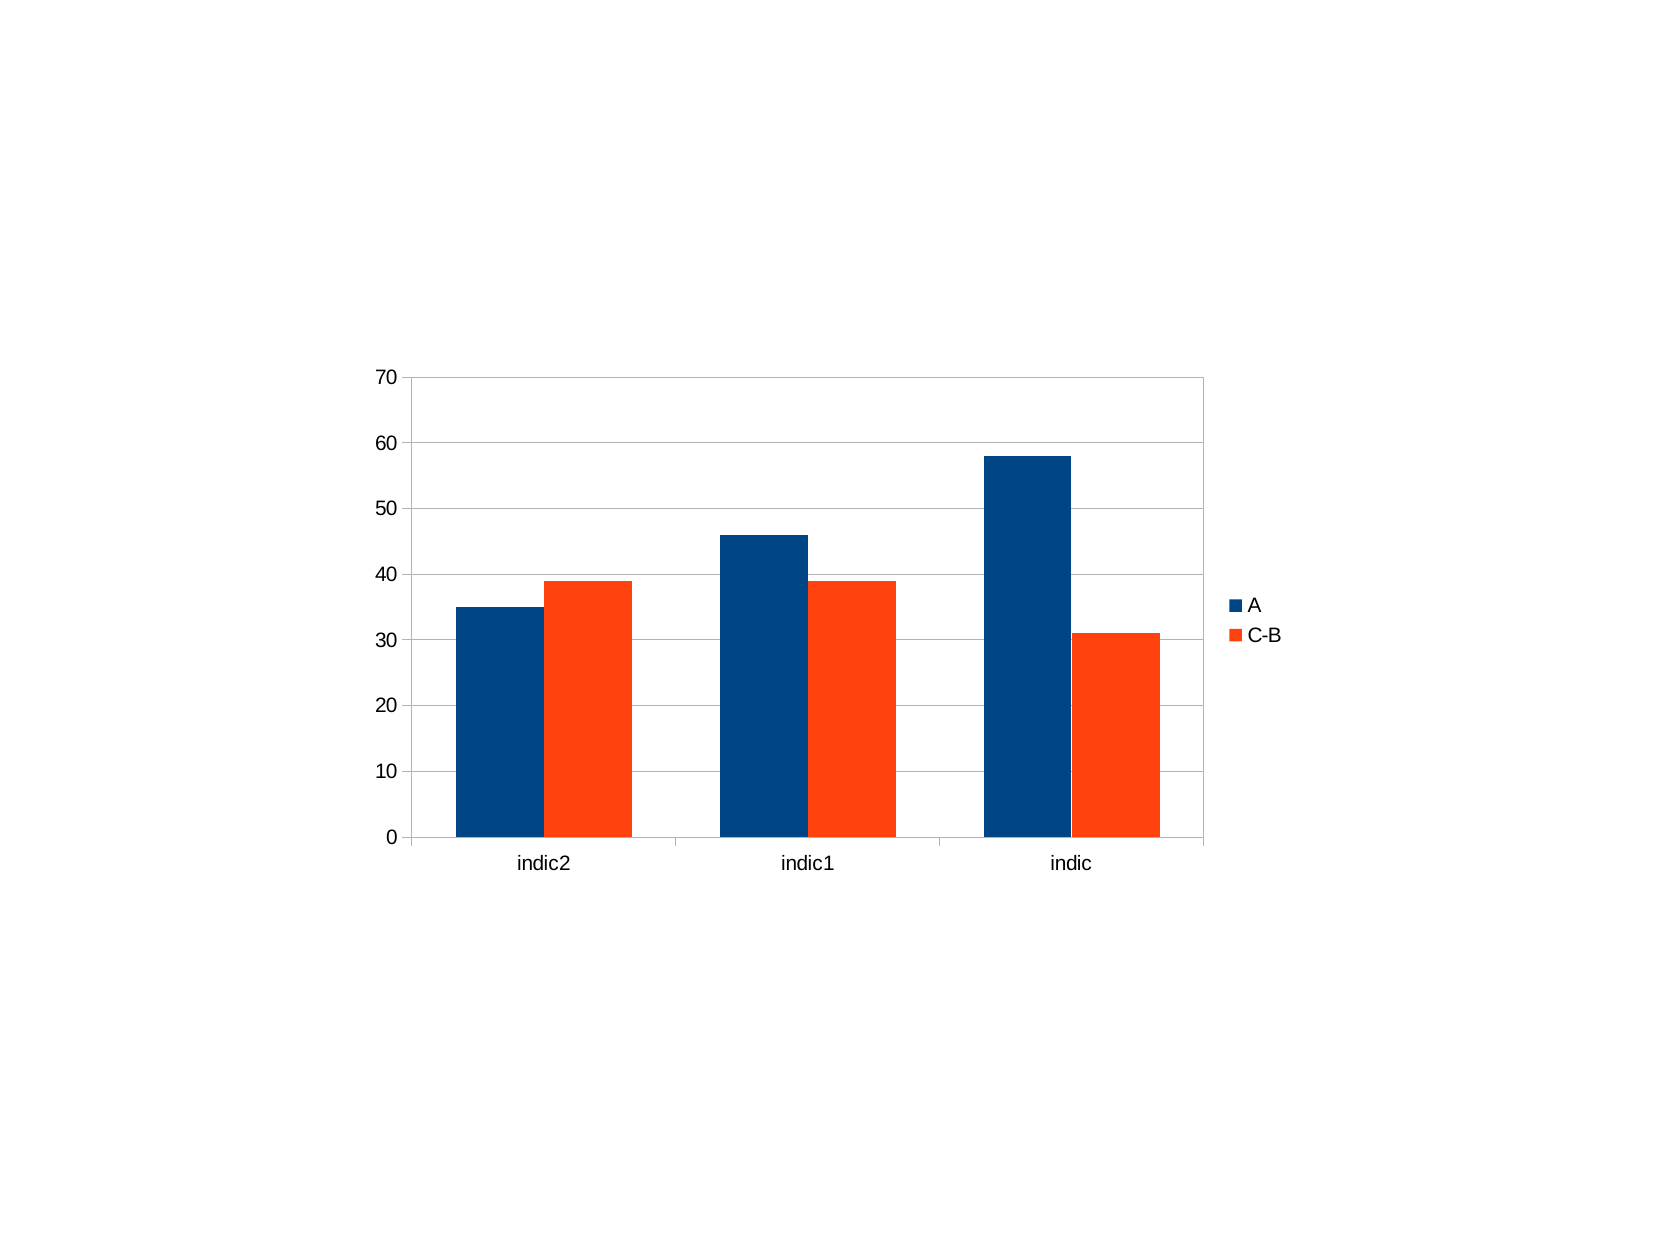

### Chart
| Category | A | C-B |
|---|---|---|
| indic2 | 35.0 | 39.0 |
| indic1 | 46.0 | 39.0 |
| indic | 58.0 | 31.0 |